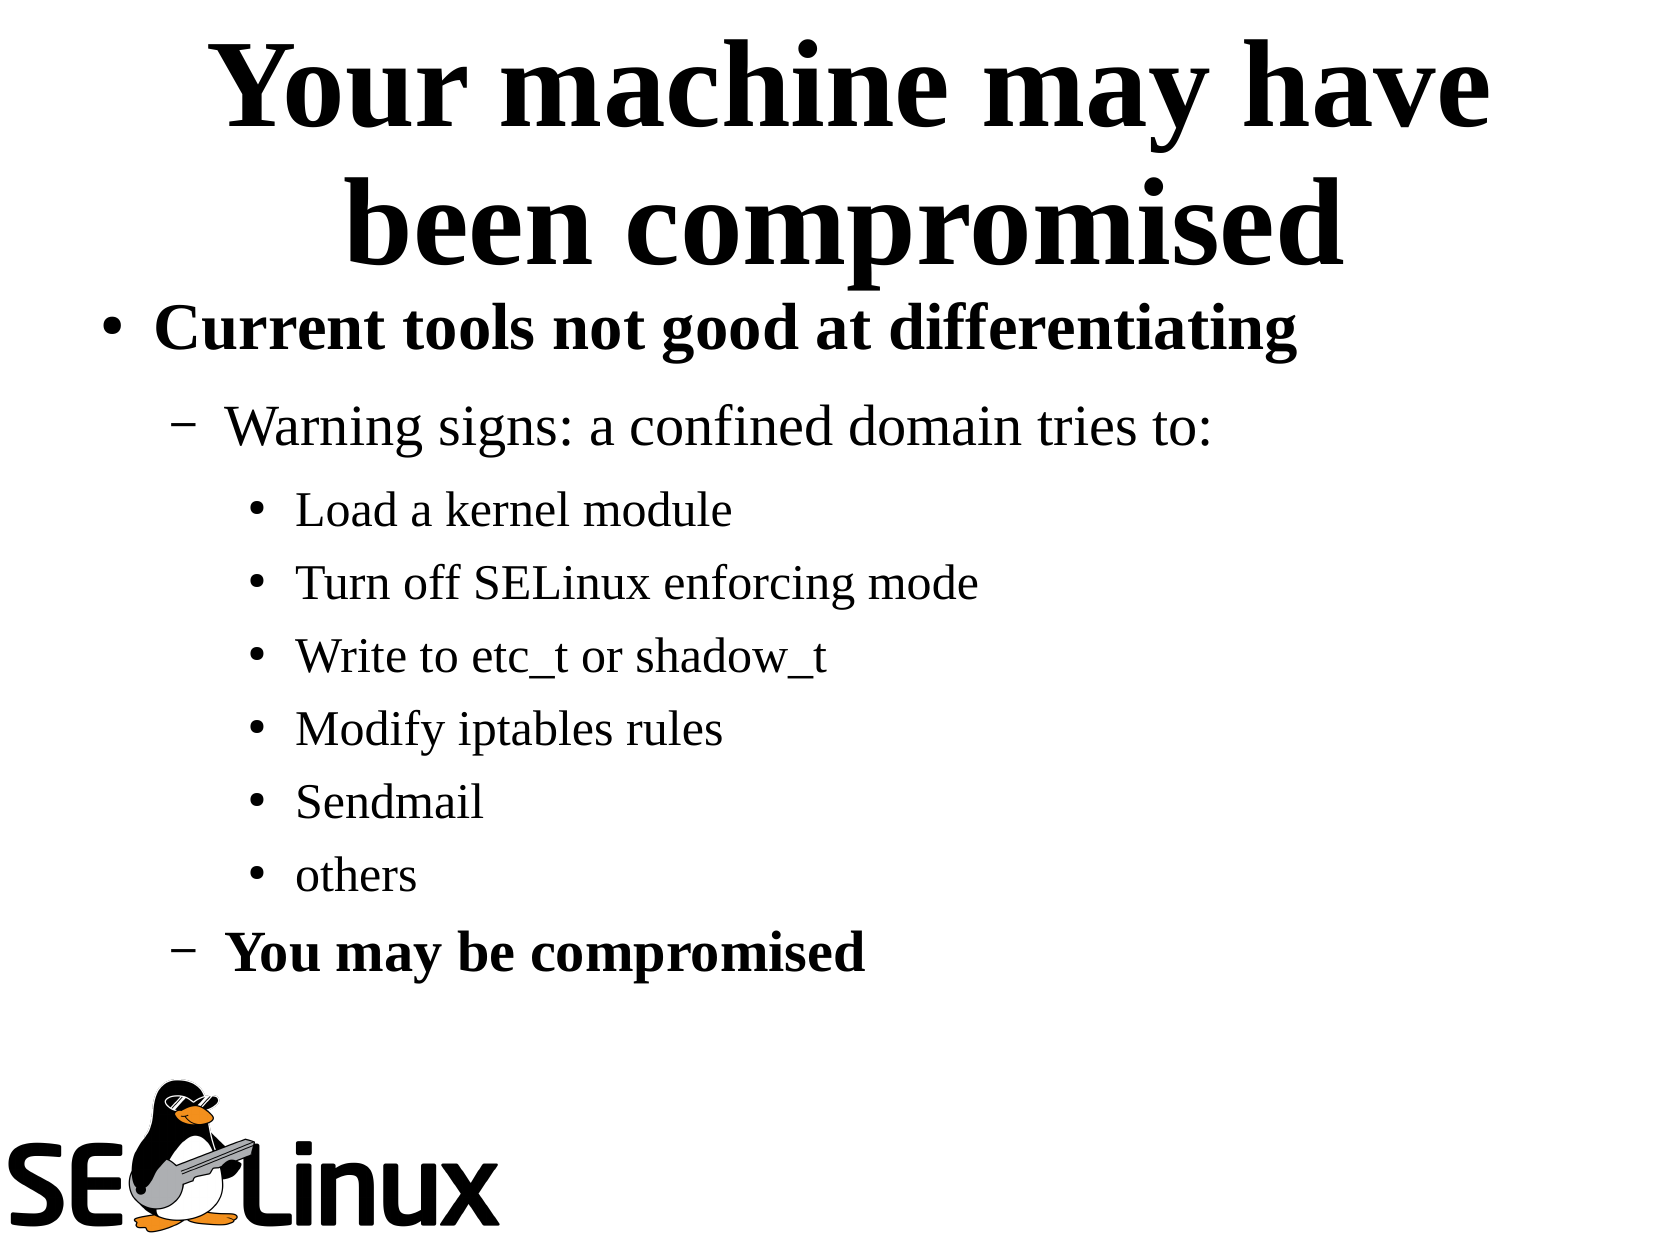

# Your machine may have been compromised
Current tools not good at differentiating
Warning signs: a confined domain tries to:
Load a kernel module
Turn off SELinux enforcing mode
Write to etc_t or shadow_t
Modify iptables rules
Sendmail
others
You may be compromised